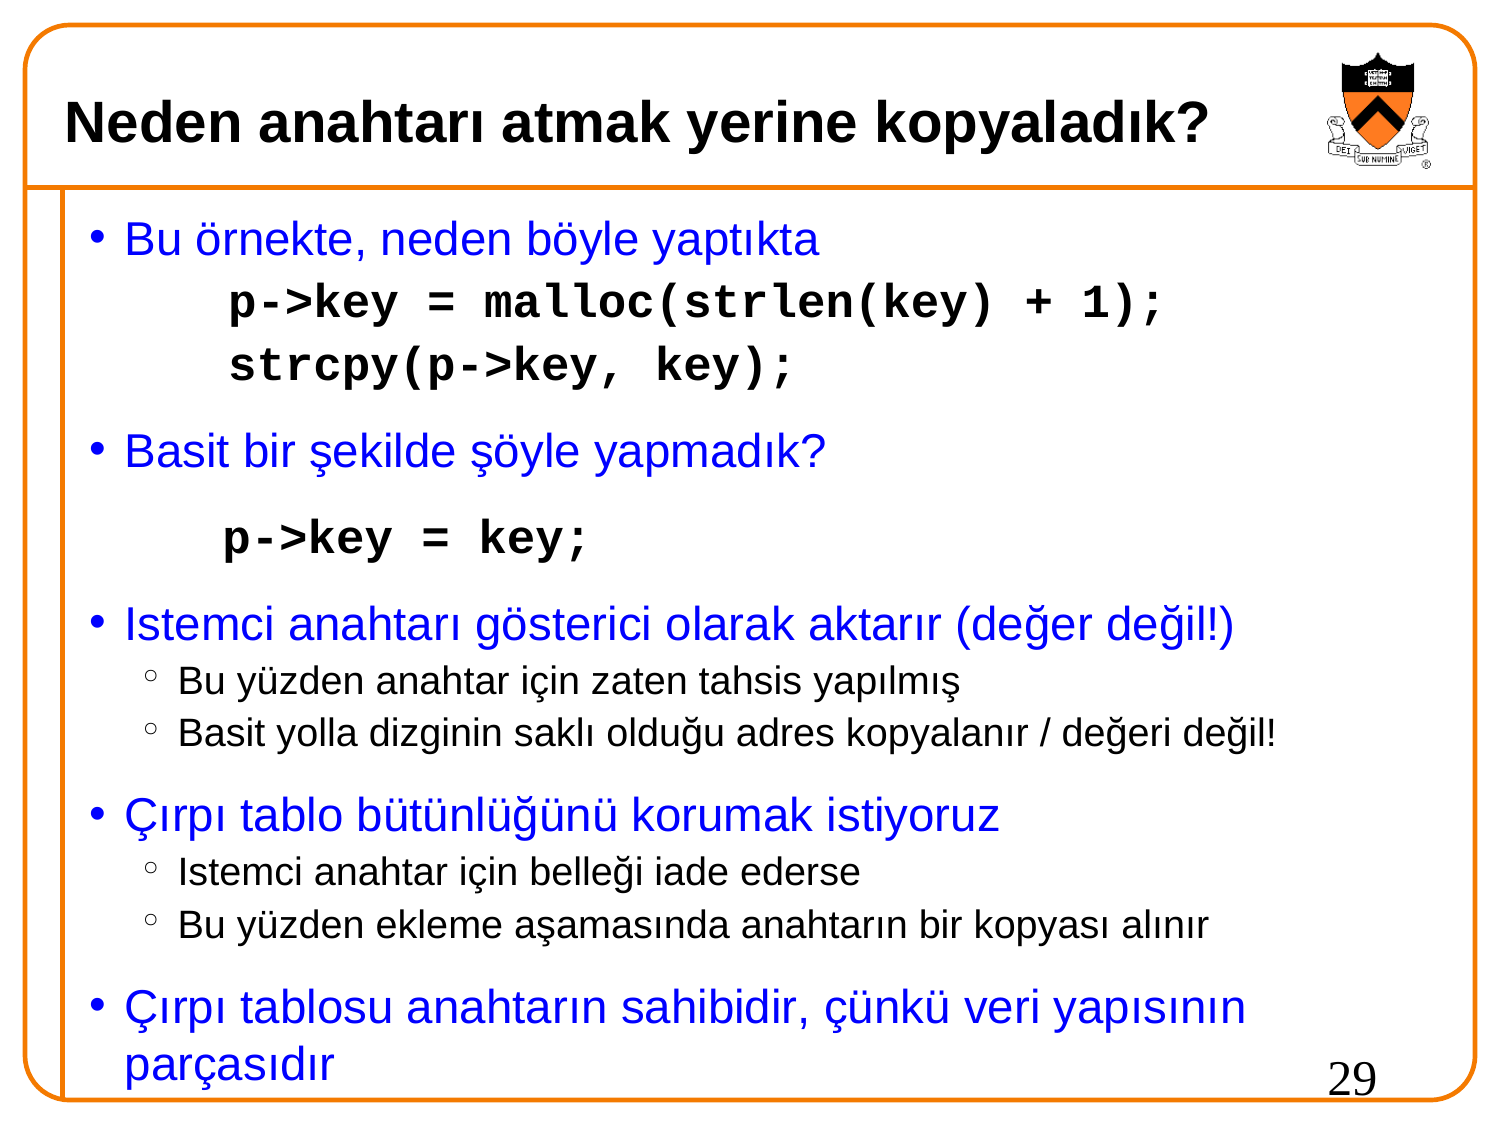

# Neden anahtarı atmak yerine kopyaladık?
Bu örnekte, neden böyle yaptıkta
 p->key = malloc(strlen(key) + 1);
 strcpy(p->key, key);
Basit bir şekilde şöyle yapmadık?
 p->key = key;
Istemci anahtarı gösterici olarak aktarır (değer değil!)
Bu yüzden anahtar için zaten tahsis yapılmış
Basit yolla dizginin saklı olduğu adres kopyalanır / değeri değil!
Çırpı tablo bütünlüğünü korumak istiyoruz
Istemci anahtar için belleği iade ederse
Bu yüzden ekleme aşamasında anahtarın bir kopyası alınır
Çırpı tablosu anahtarın sahibidir, çünkü veri yapısının parçasıdır
29